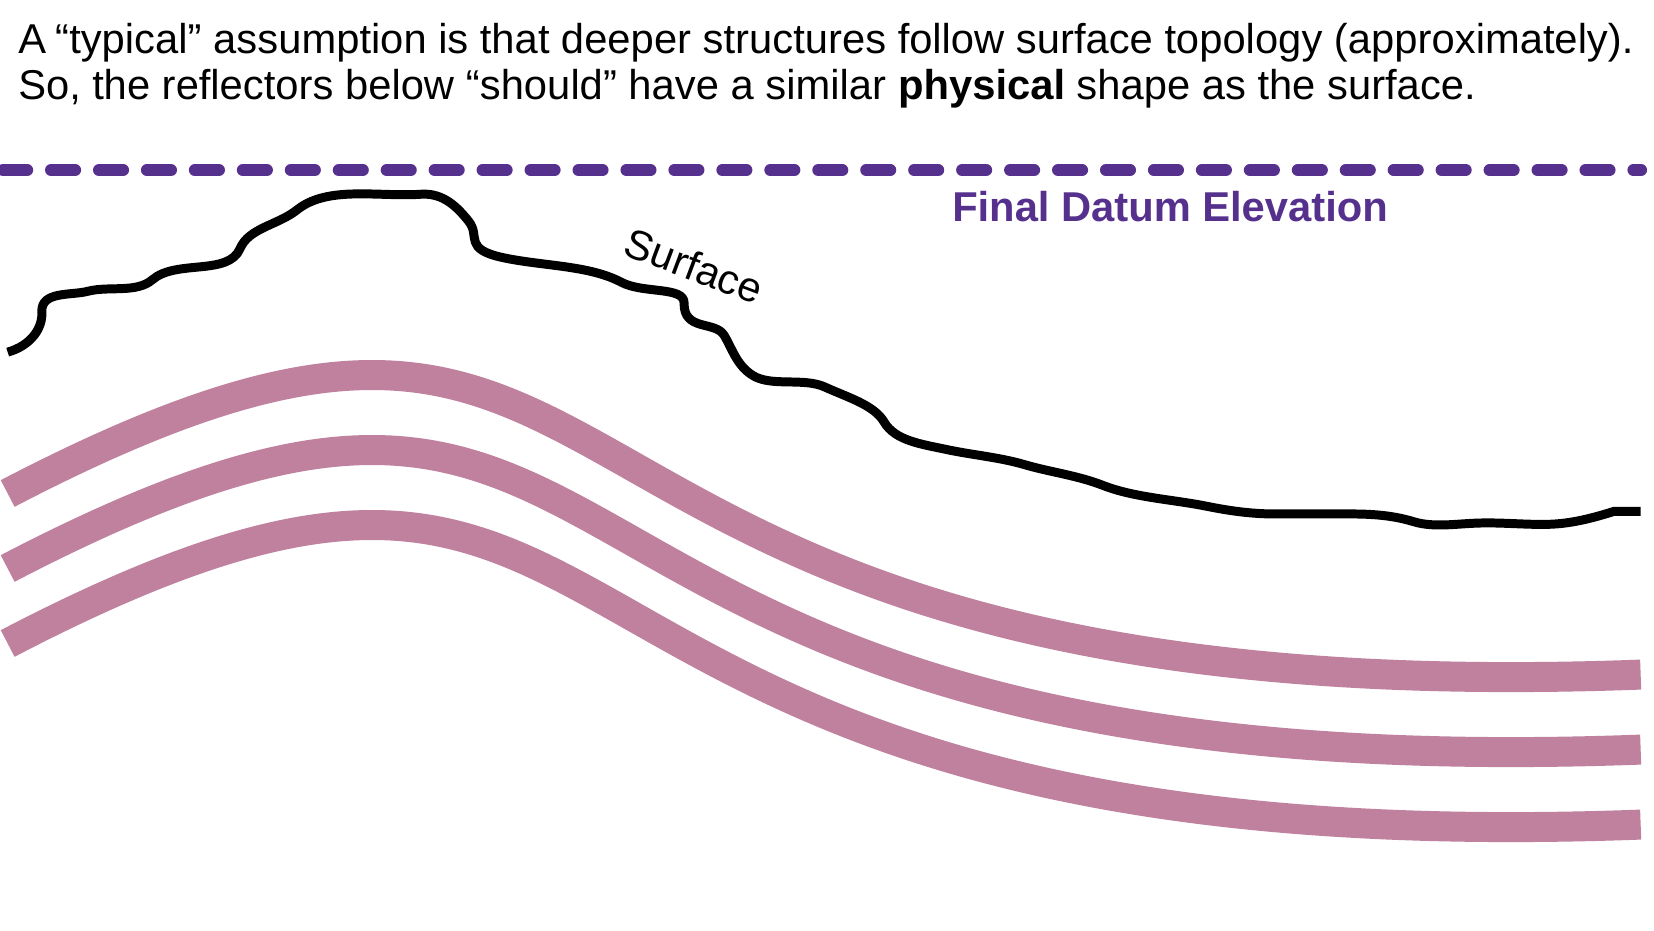

A “typical” assumption is that deeper structures follow surface topology (approximately). So, the reflectors below “should” have a similar physical shape as the surface.
Final Datum Elevation
Surface